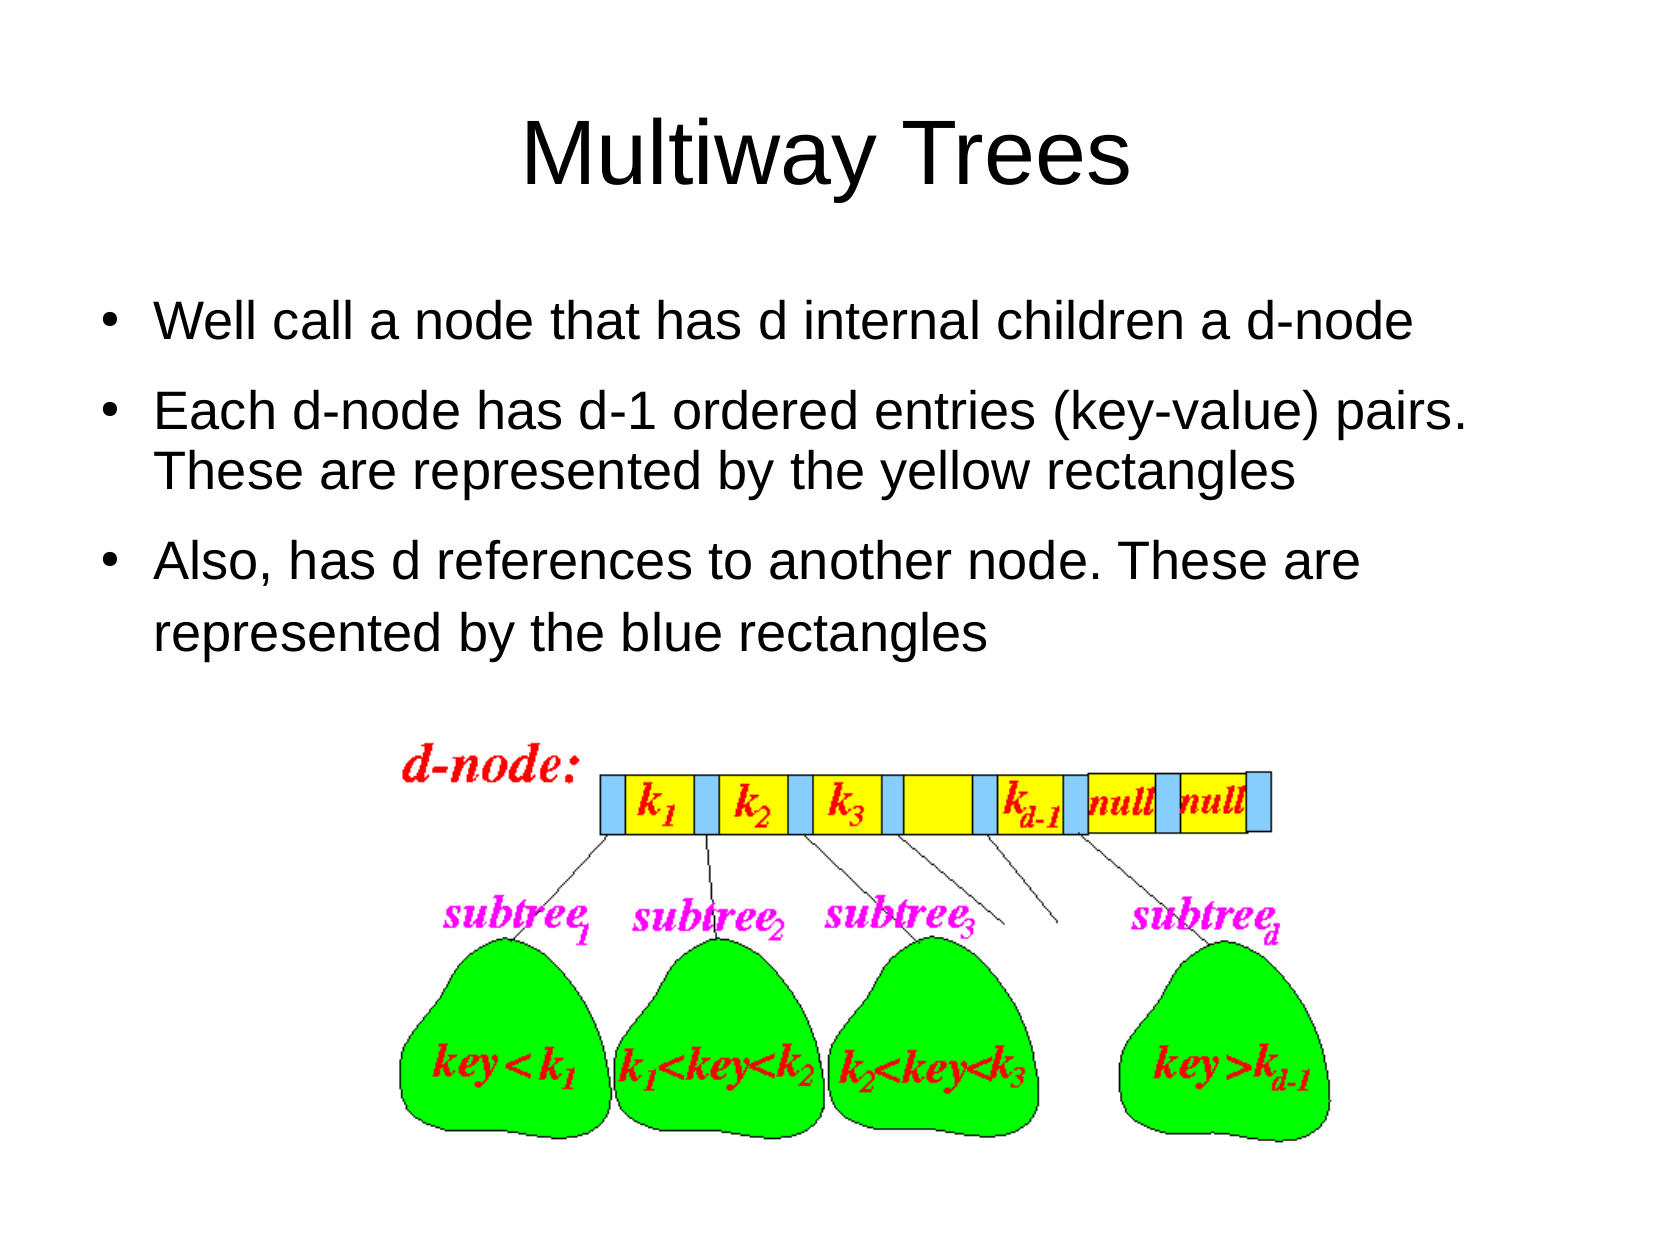

# Multiway Trees
Well call a node that has d internal children a d-node
Each d-node has d-1 ordered entries (key-value) pairs. These are represented by the yellow rectangles
Also, has d references to another node. These are represented by the blue rectangles